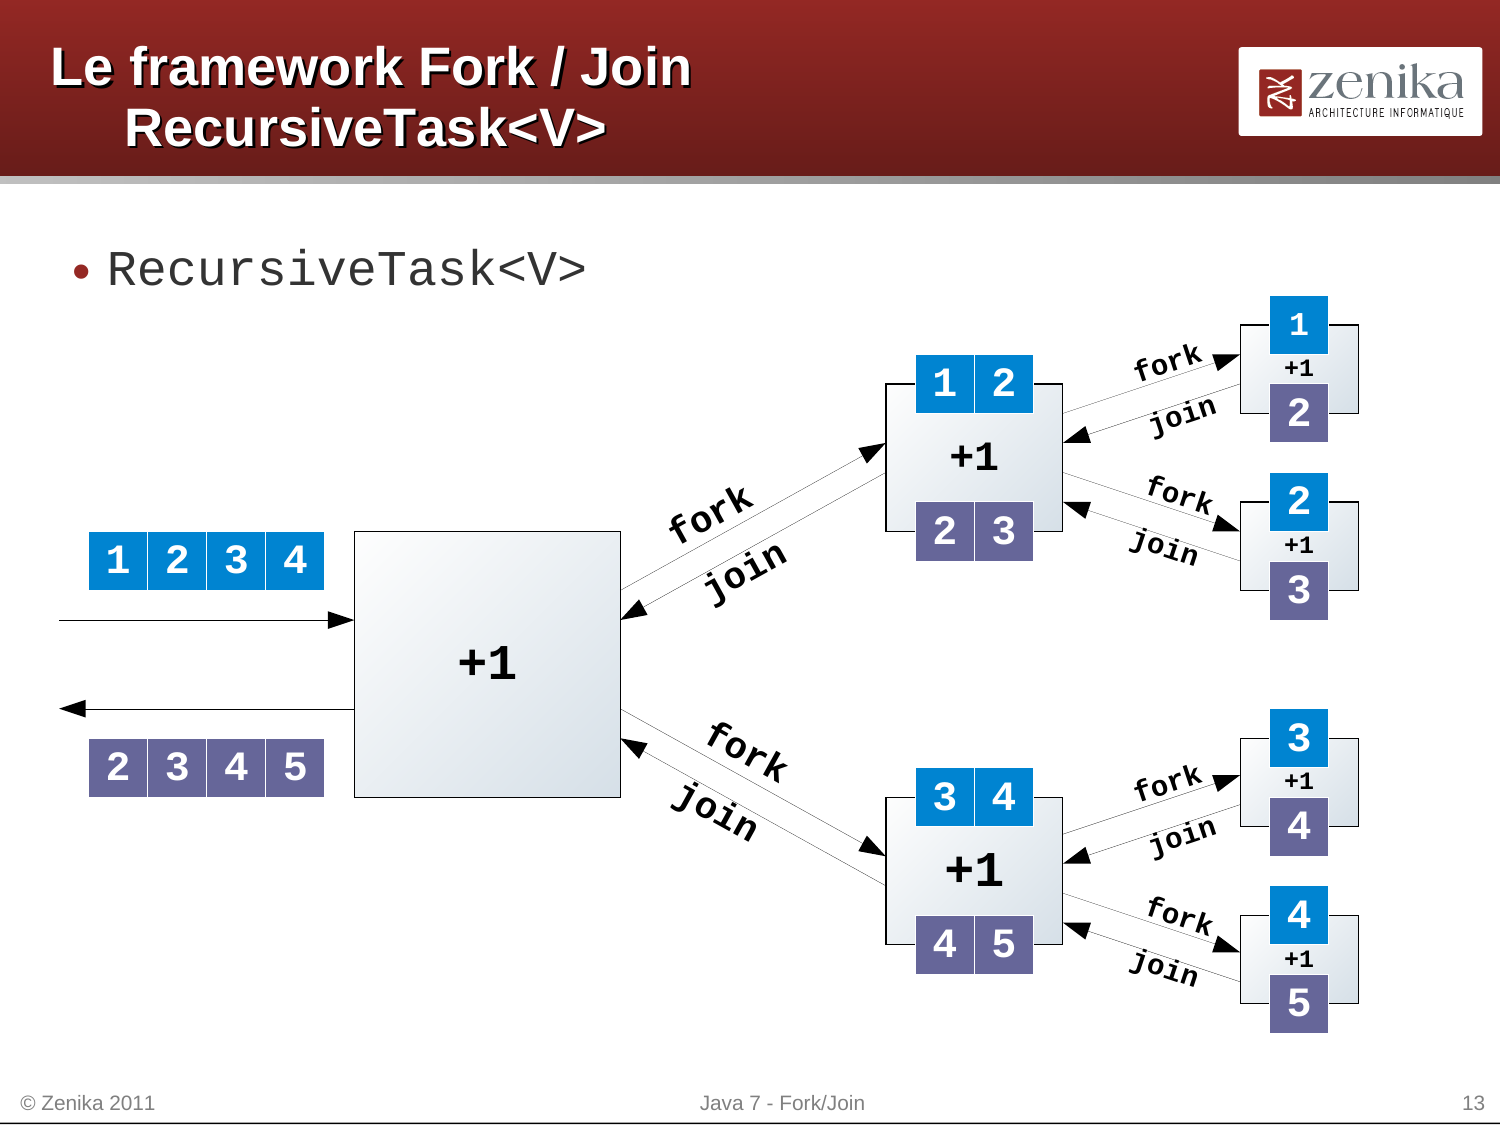

# Le framework Fork / Join RecursiveTask<V>
RecursiveTask<V>
1
+1
fork
1
2
join
+1
2
2
fork
fork
2
3
+1
join
1
2
3
4
+1
join
3
3
2
3
4
5
+1
fork
fork
3
4
+1
4
join
join
4
fork
4
5
+1
join
5